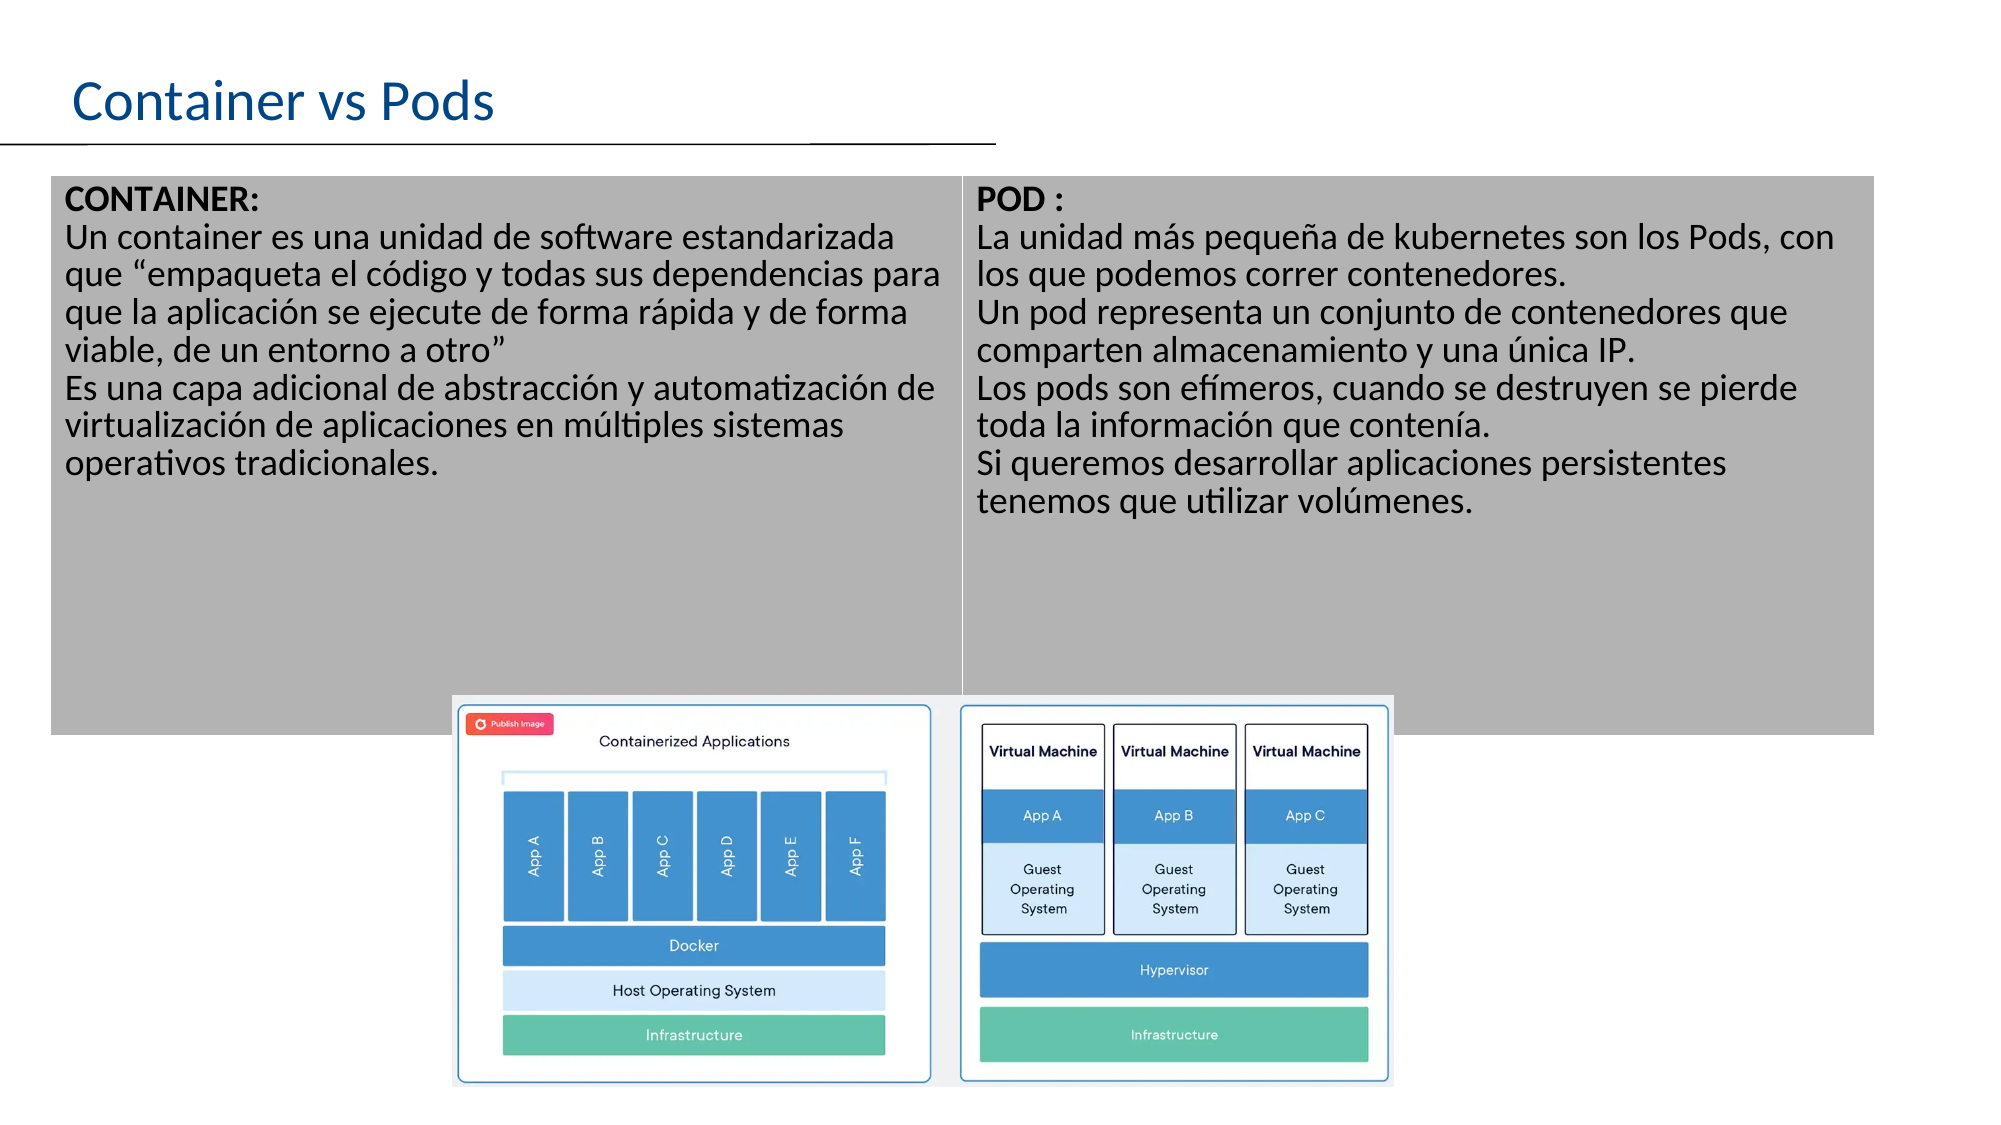

Container vs Pods
| CONTAINER: Un container es una unidad de software estandarizada que “empaqueta el código y todas sus dependencias para que la aplicación se ejecute de forma rápida y de forma viable, de un entorno a otro” Es una capa adicional de abstracción y automatización de virtualización de aplicaciones en múltiples sistemas operativos tradicionales. | POD : La unidad más pequeña de kubernetes son los Pods, con los que podemos correr contenedores. Un pod representa un conjunto de contenedores que comparten almacenamiento y una única IP. Los pods son efímeros, cuando se destruyen se pierde toda la información que contenía. Si queremos desarrollar aplicaciones persistentes tenemos que utilizar volúmenes. |
| --- | --- |